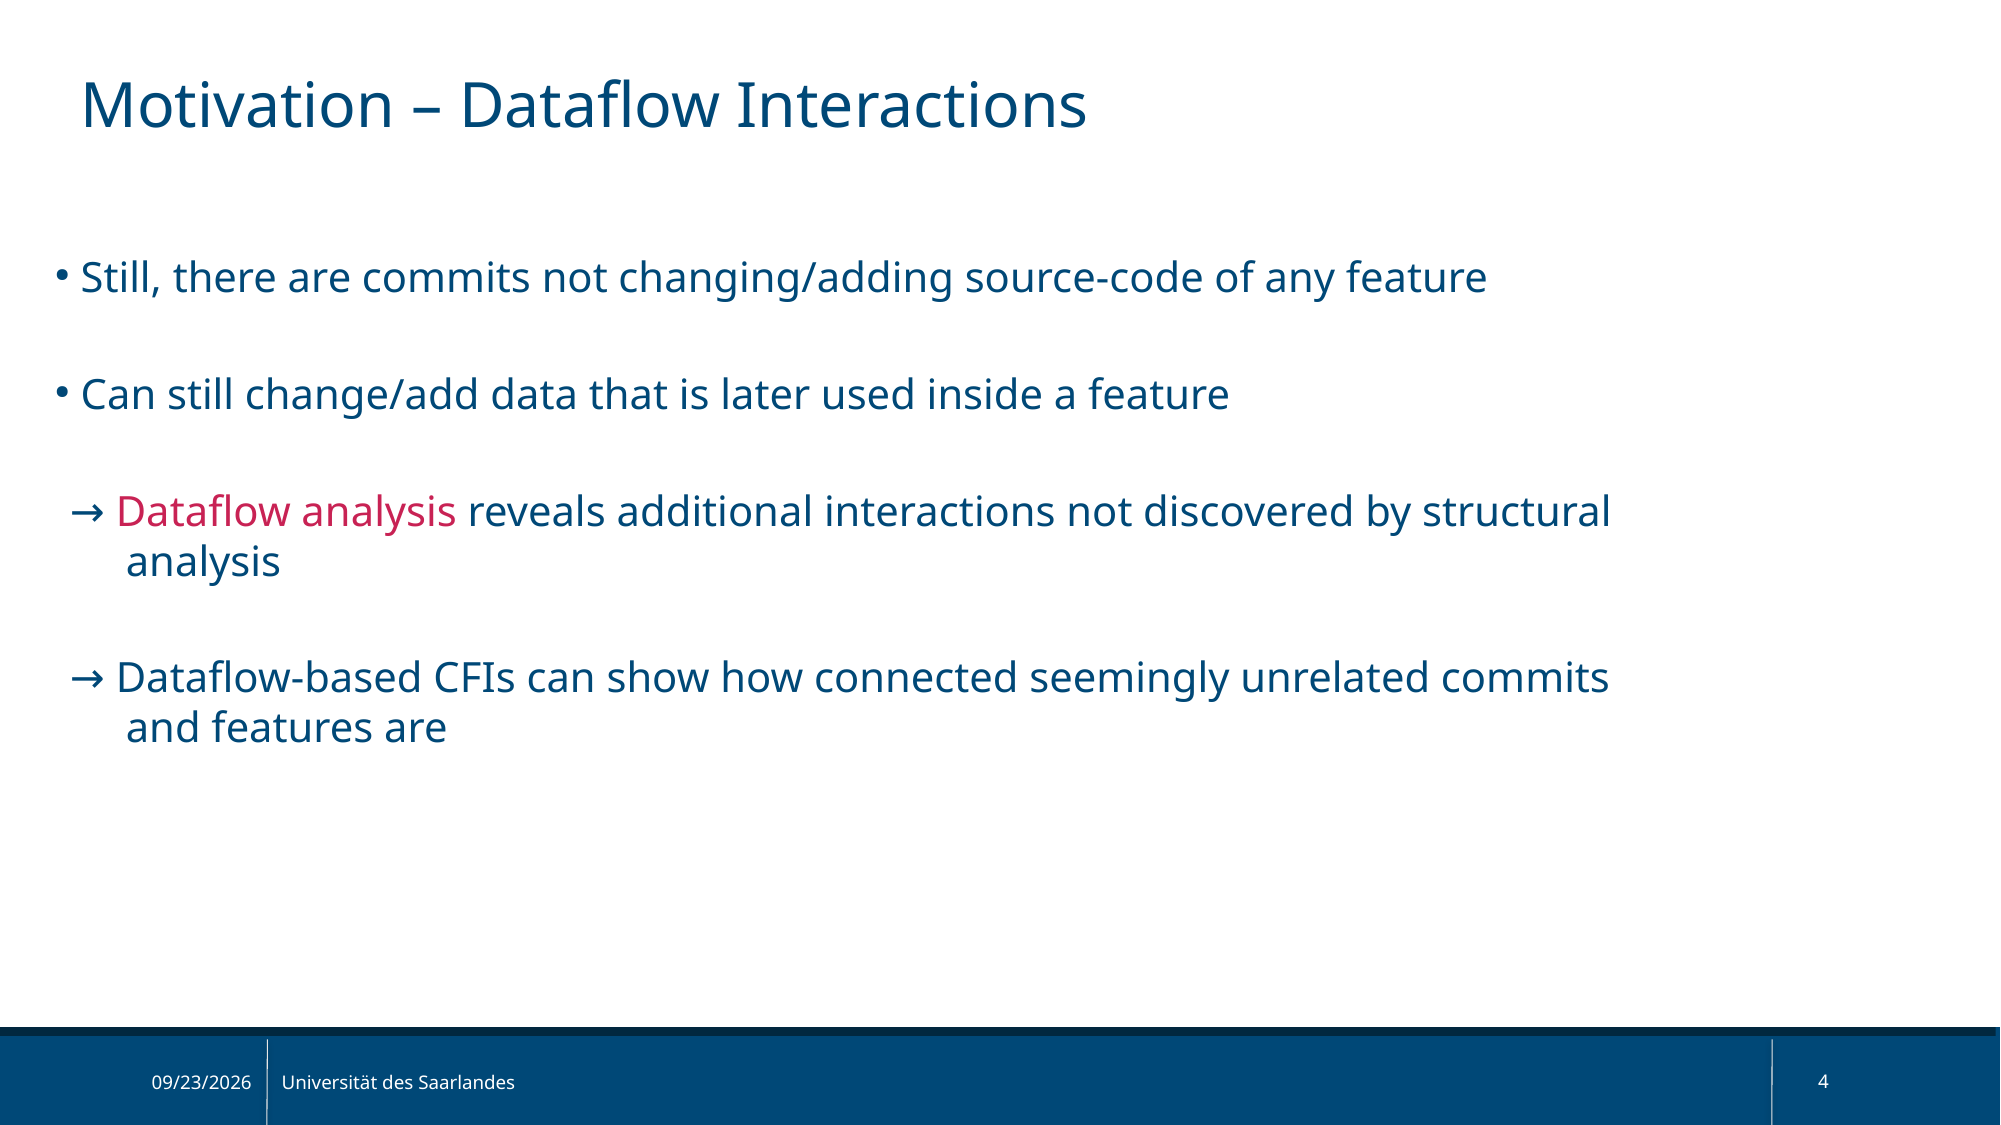

Motivation – Dataflow Interactions
# Still, there are commits not changing/adding source-code of any feature
 Can still change/add data that is later used inside a feature
→ Dataflow analysis reveals additional interactions not discovered by structural analysis
→ Dataflow-based CFIs can show how connected seemingly unrelated commits and features are
Universität des Saarlandes